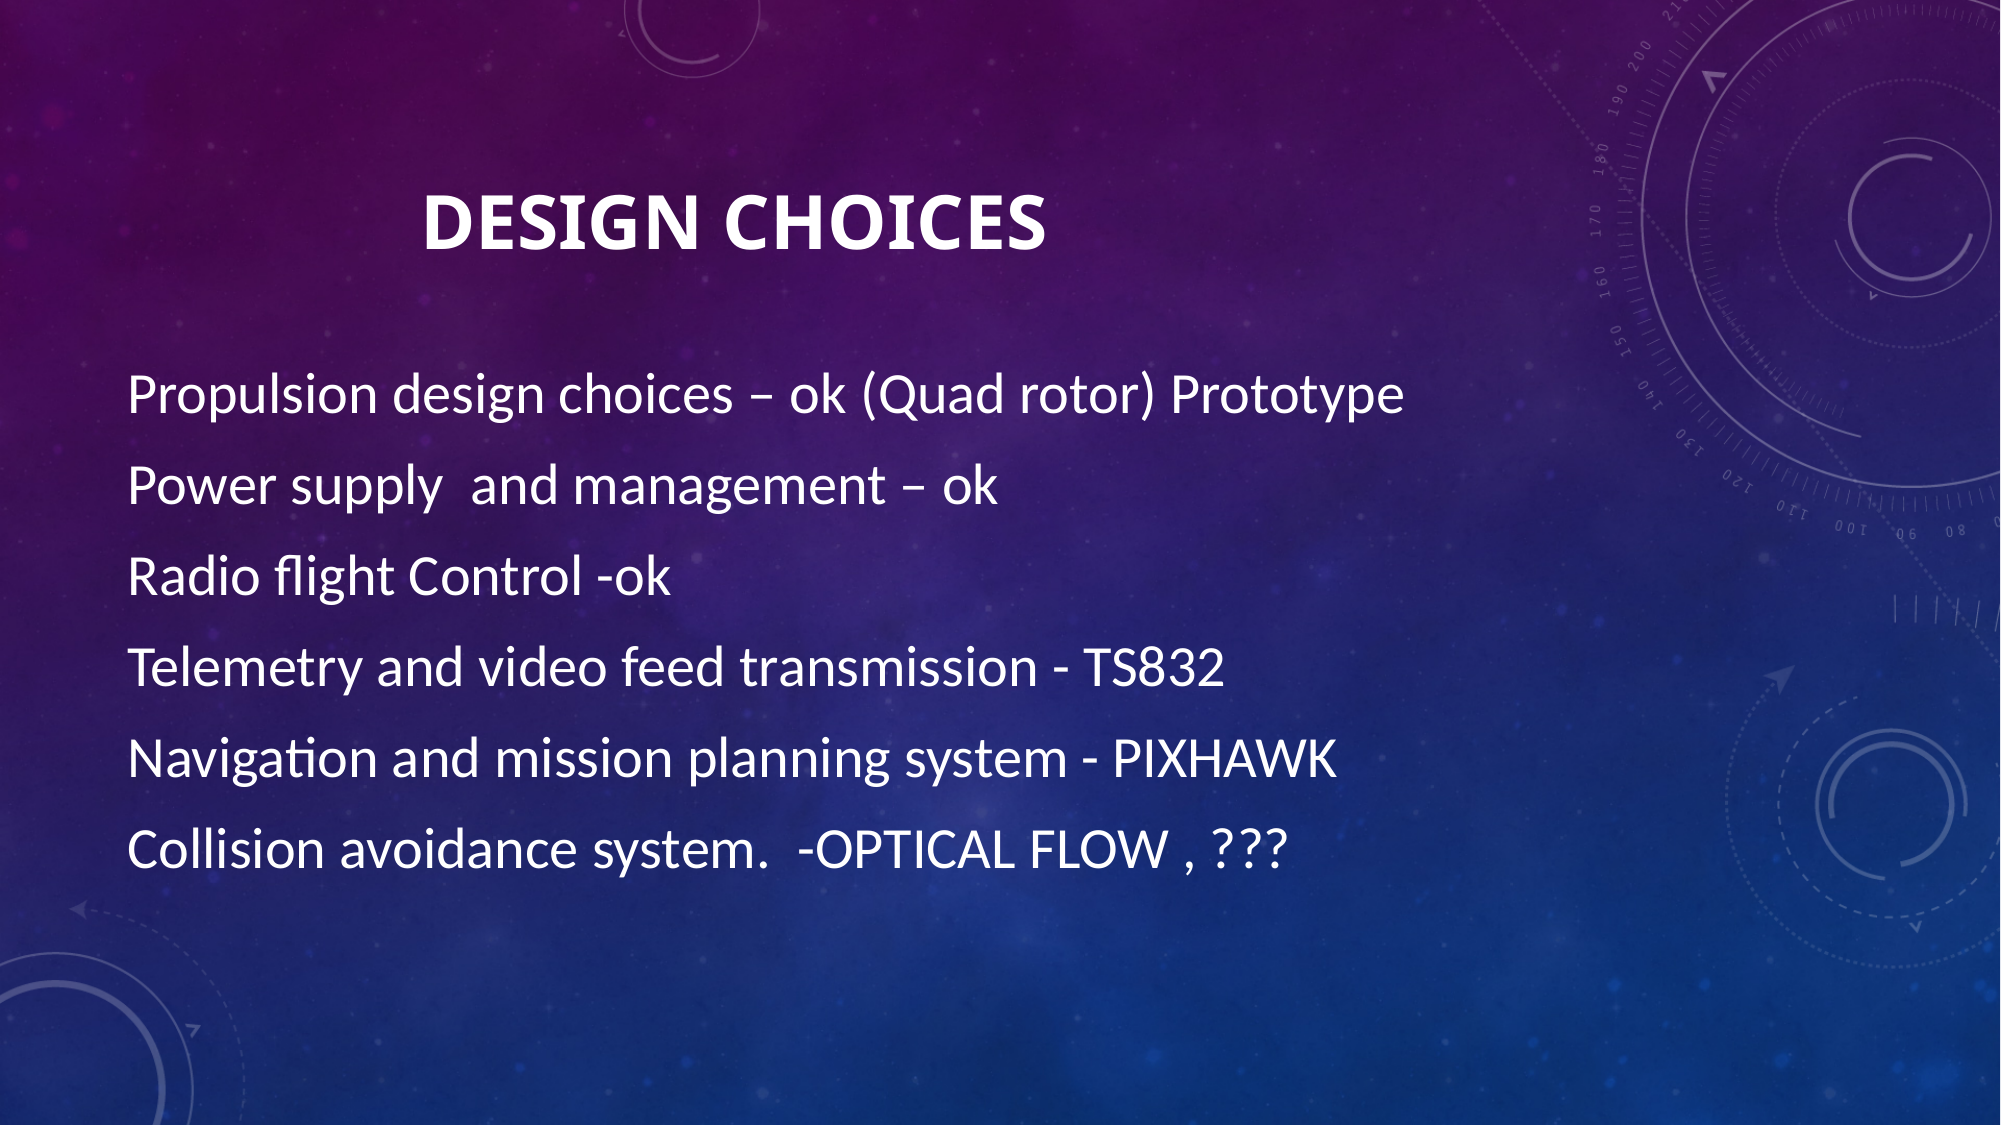

design choices
# Propulsion design choices – ok (Quad rotor) Prototype
Power supply and management – ok
Radio flight Control -ok
Telemetry and video feed transmission - TS832
Navigation and mission planning system - PIXHAWK
Collision avoidance system. -OPTICAL FLOW , ???